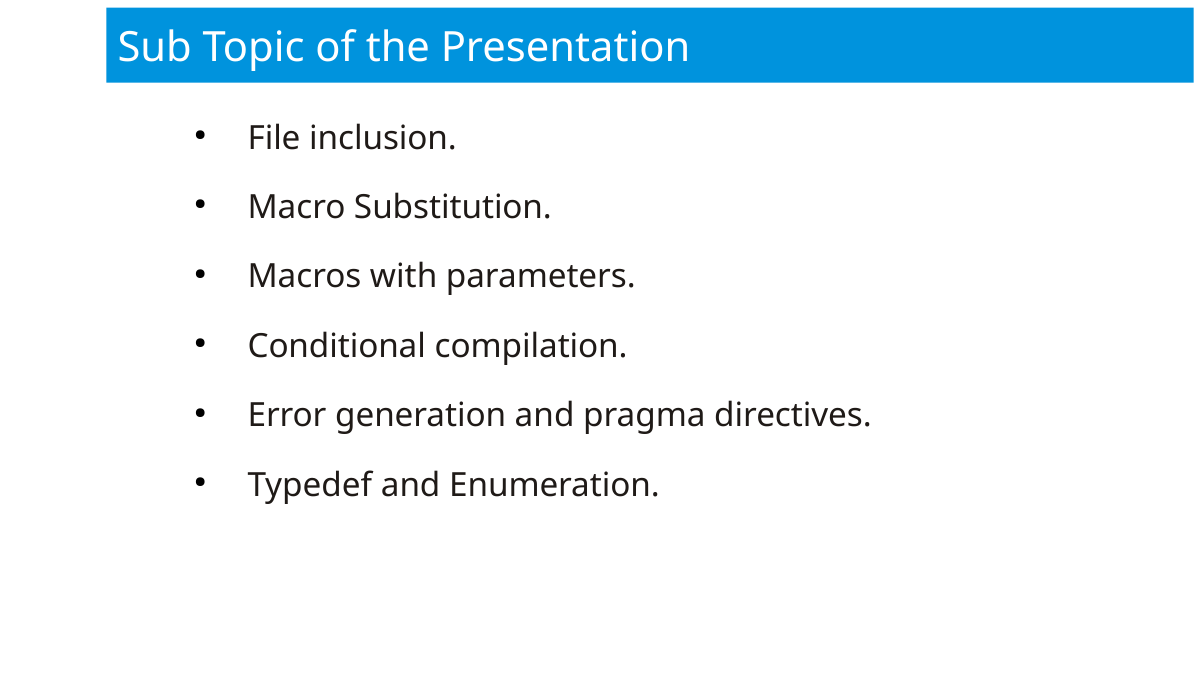

# Sub Topic of the Presentation
File inclusion.
Macro Substitution.
Macros with parameters.
Conditional compilation.
Error generation and pragma directives.
Typedef and Enumeration.